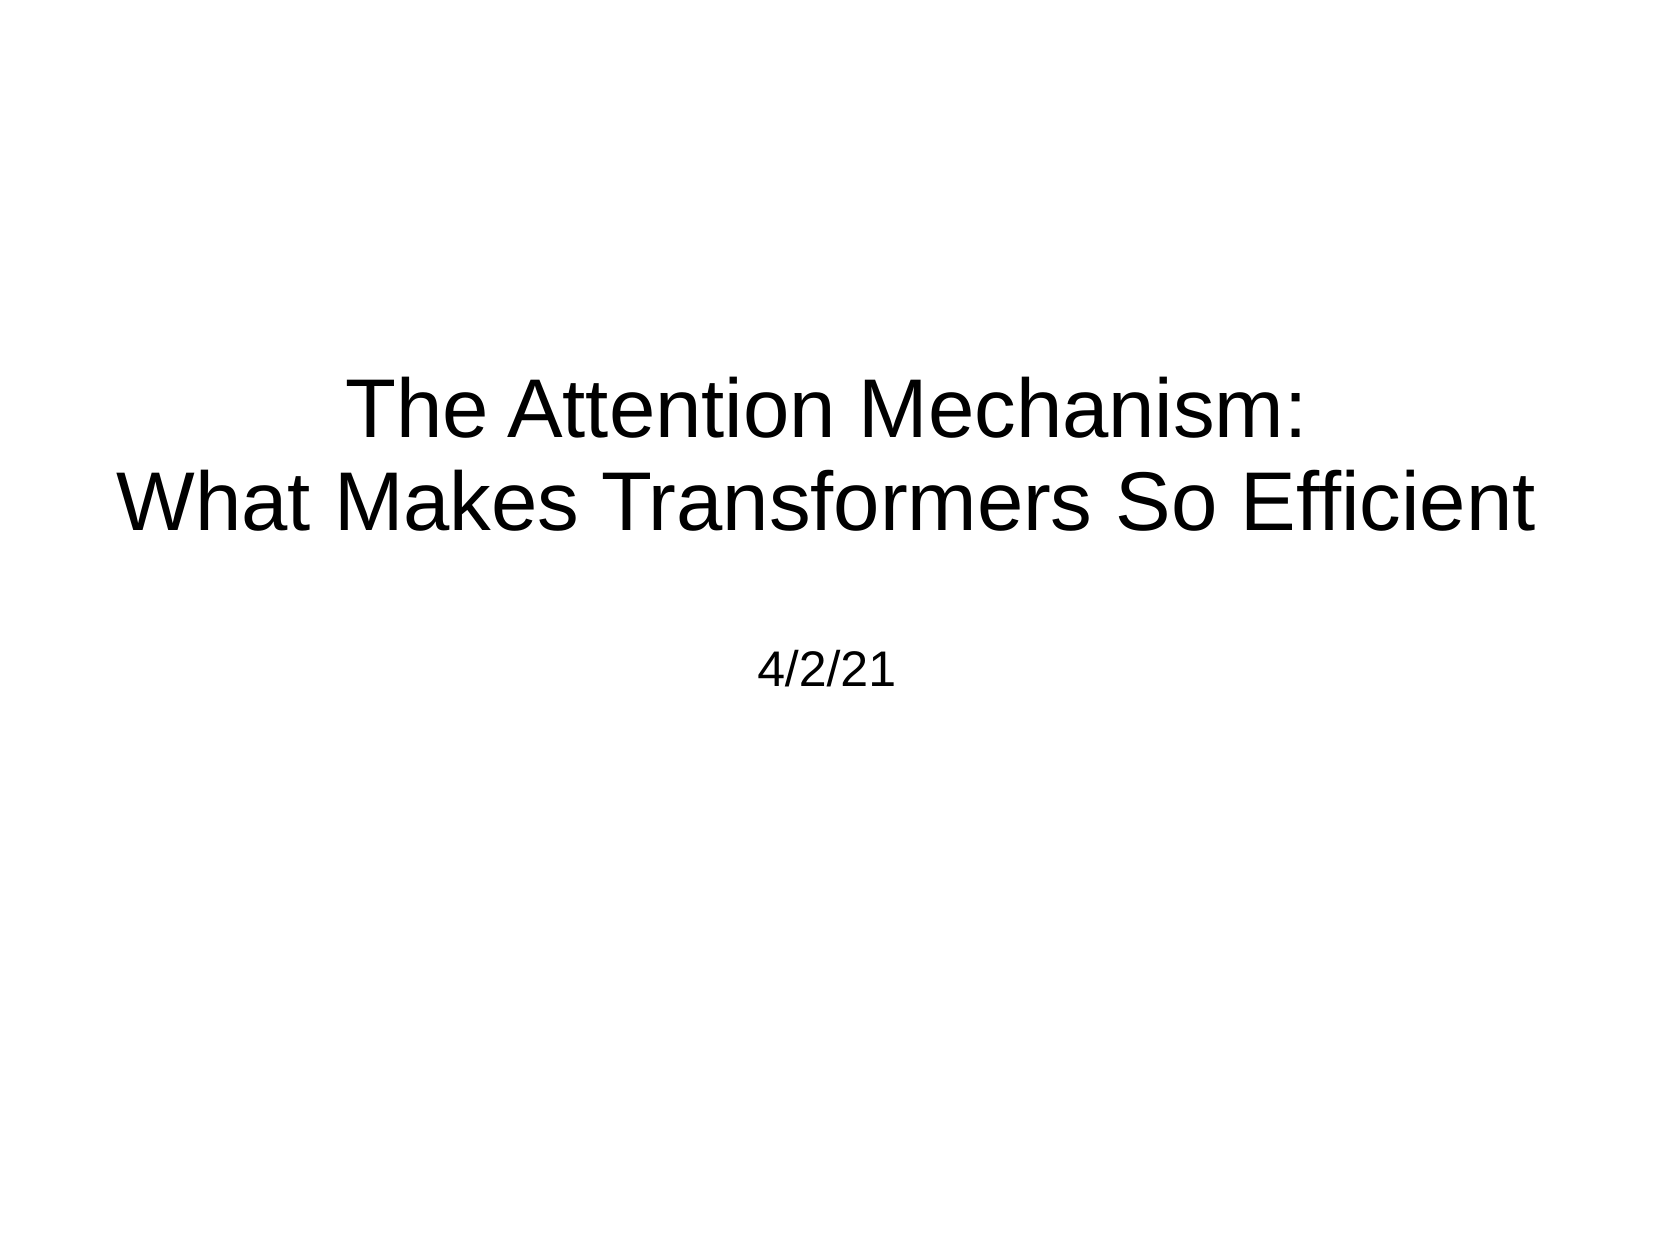

# The Attention Mechanism:
What Makes Transformers So Efficient
4/2/21